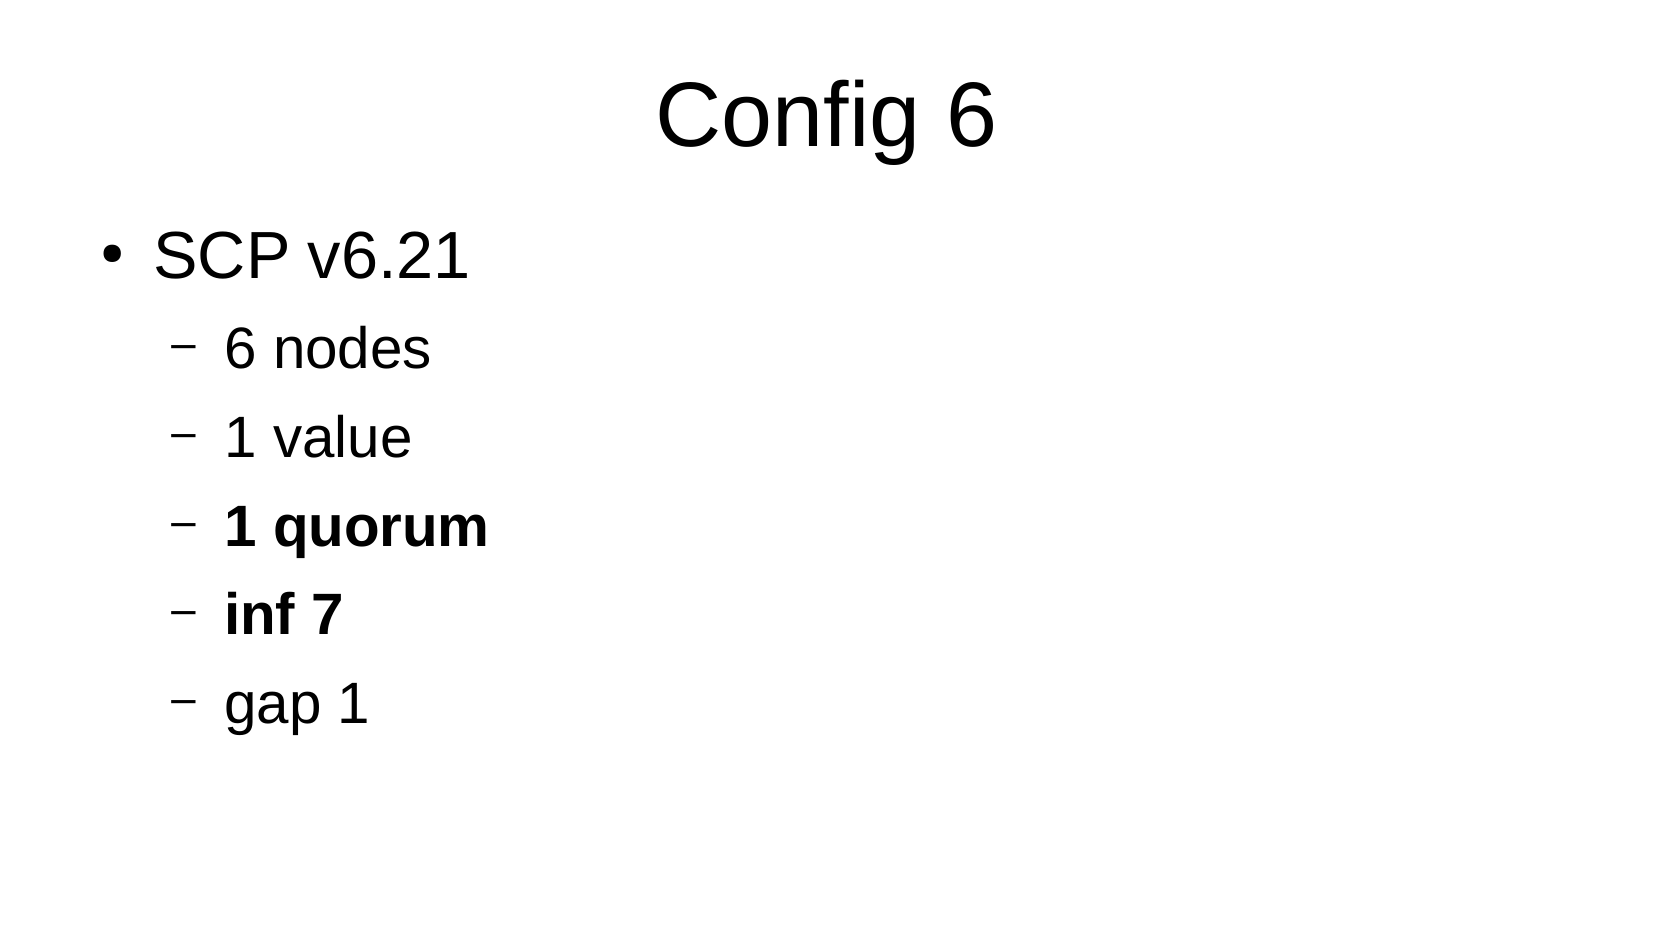

# Config 6
SCP v6.21
6 nodes
1 value
1 quorum
inf 7
gap 1